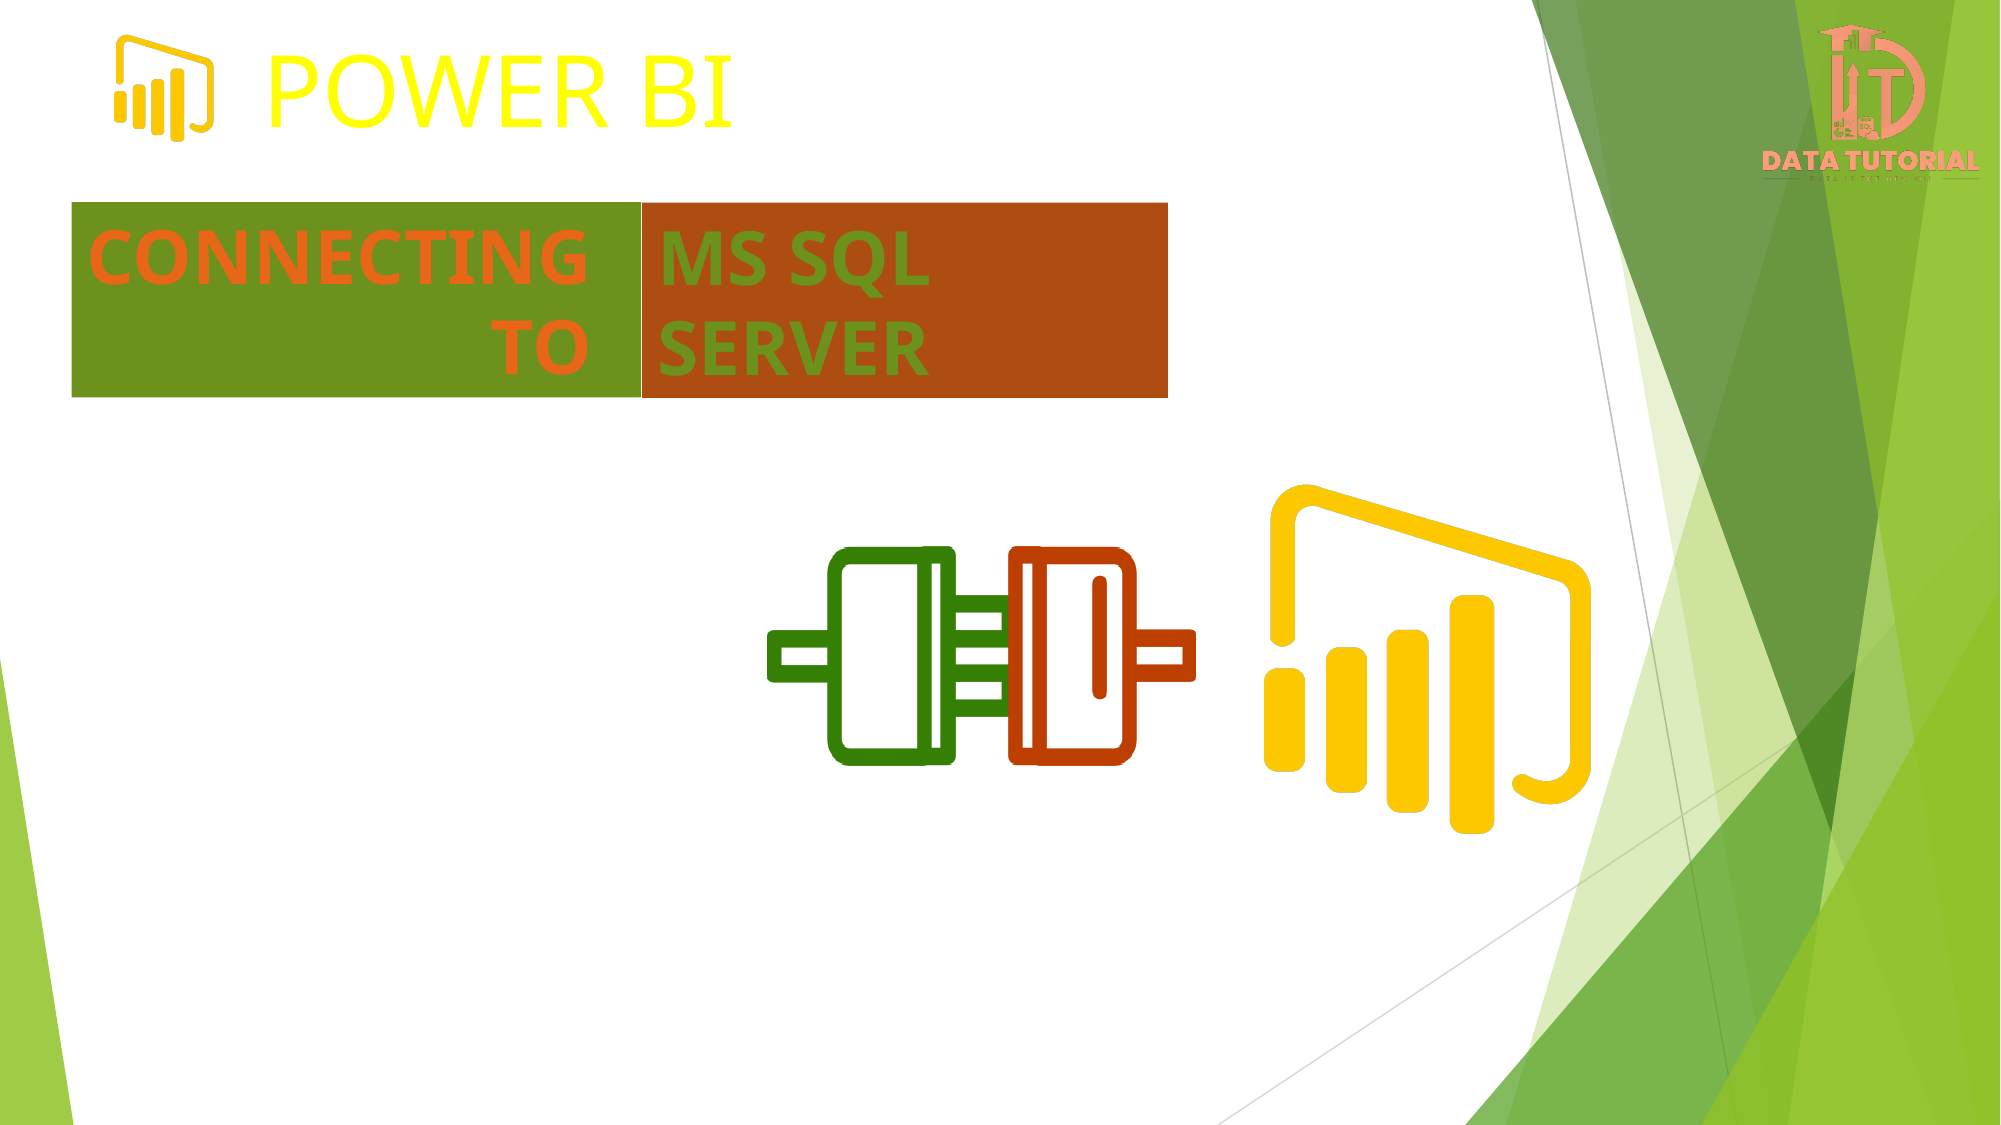

POWER BI
CONNECTING TO
MS SQL SERVER